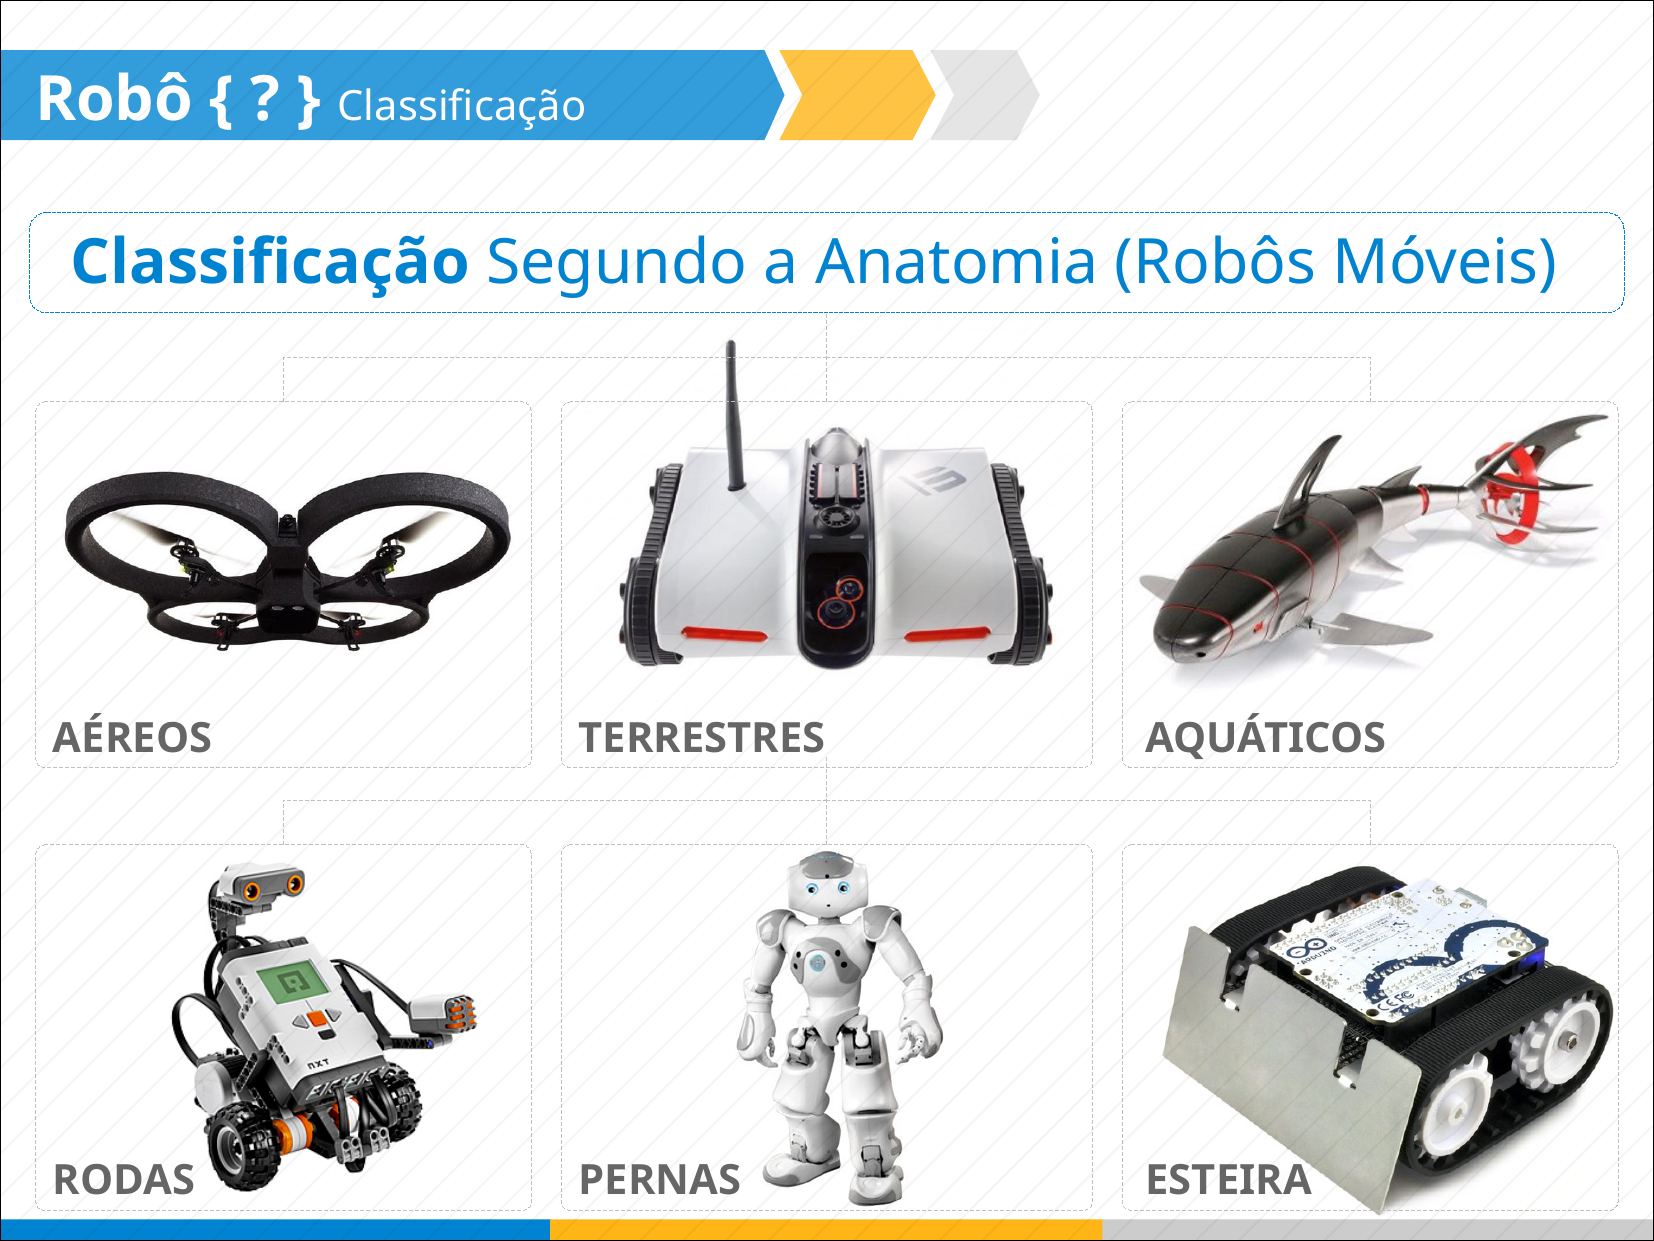

Robô { ? } Classificação
Classificação Segundo a Anatomia (Robôs Móveis)
AÉREOS
TERRESTRES
AQUÁTICOS
RODAS
PERNAS
ESTEIRA